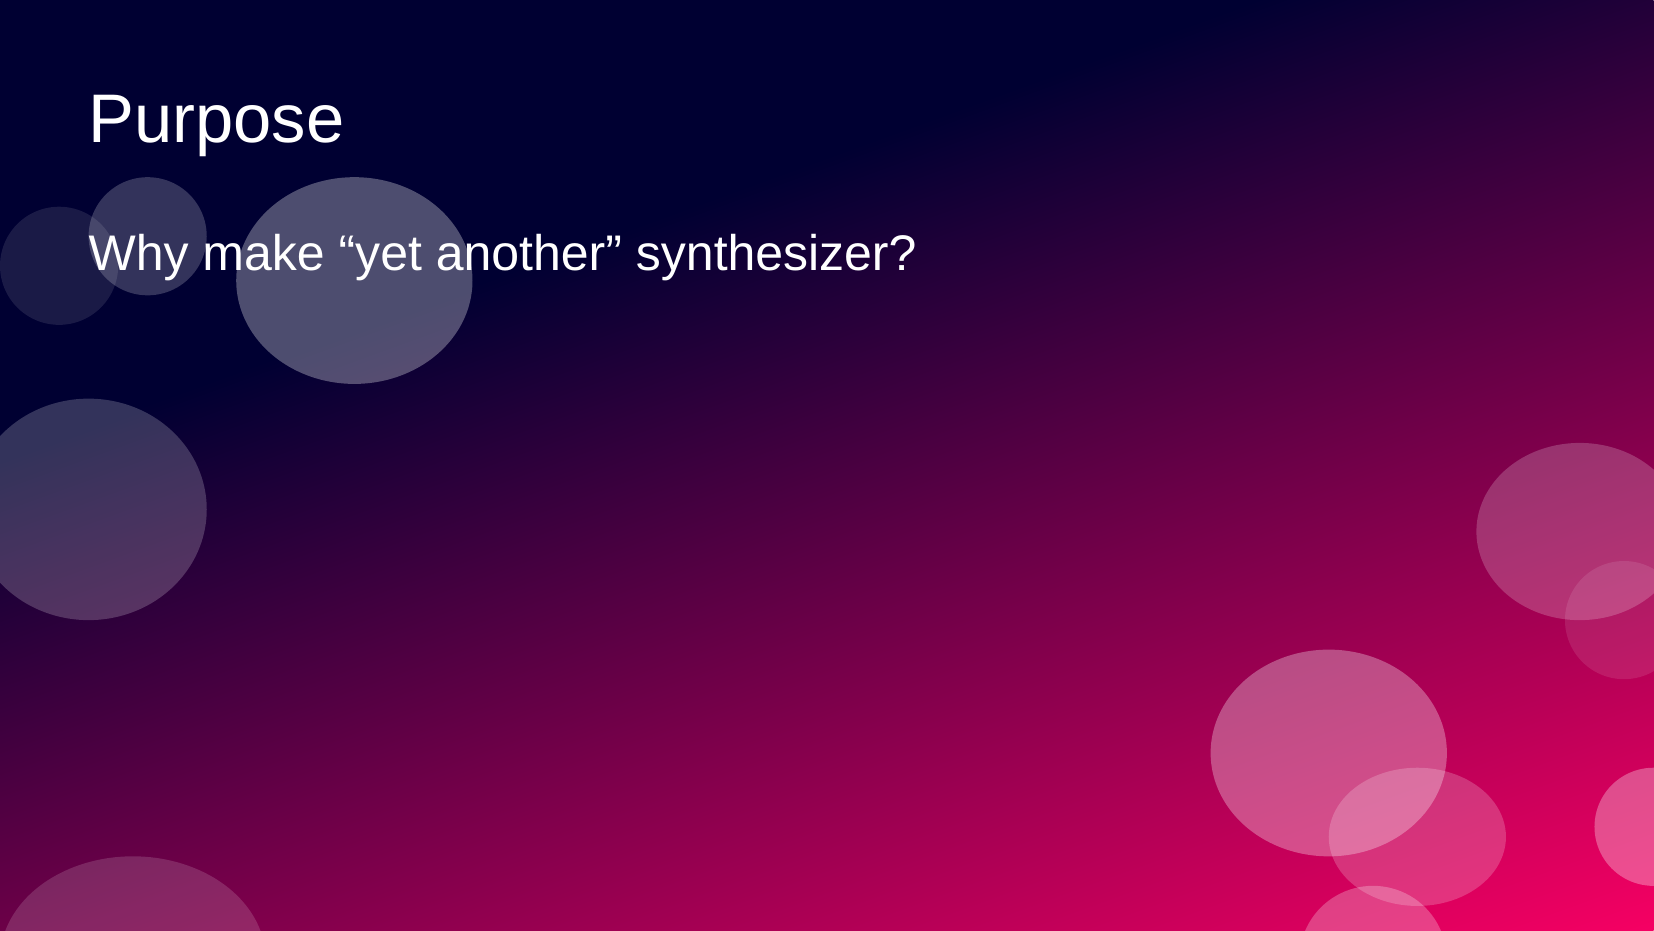

# Purpose
Why make “yet another” synthesizer?